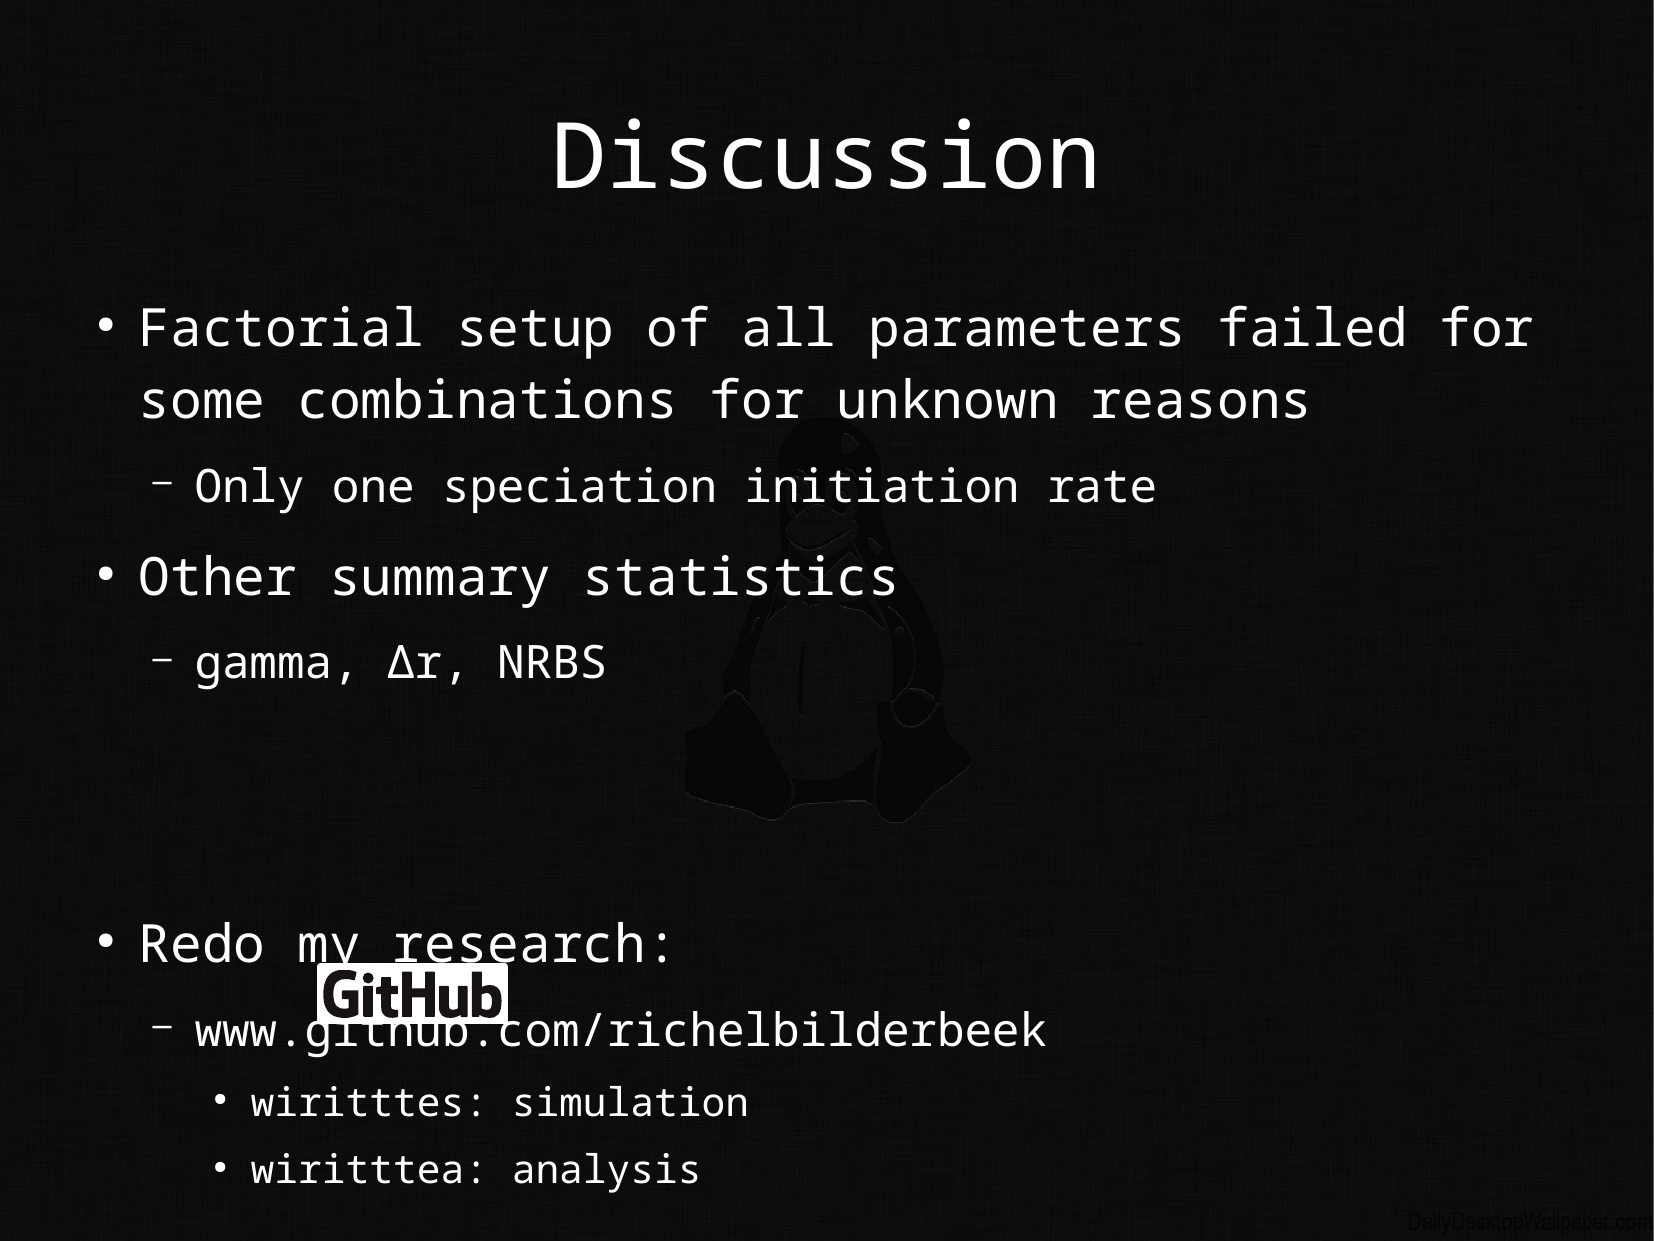

# Discussion
Factorial setup of all parameters failed for some combinations for unknown reasons
Only one speciation initiation rate
Other summary statistics
gamma, ∆r, NRBS
Redo my research:
www.github.com/richelbilderbeek
wiritttes: simulation
wiritttea: analysis